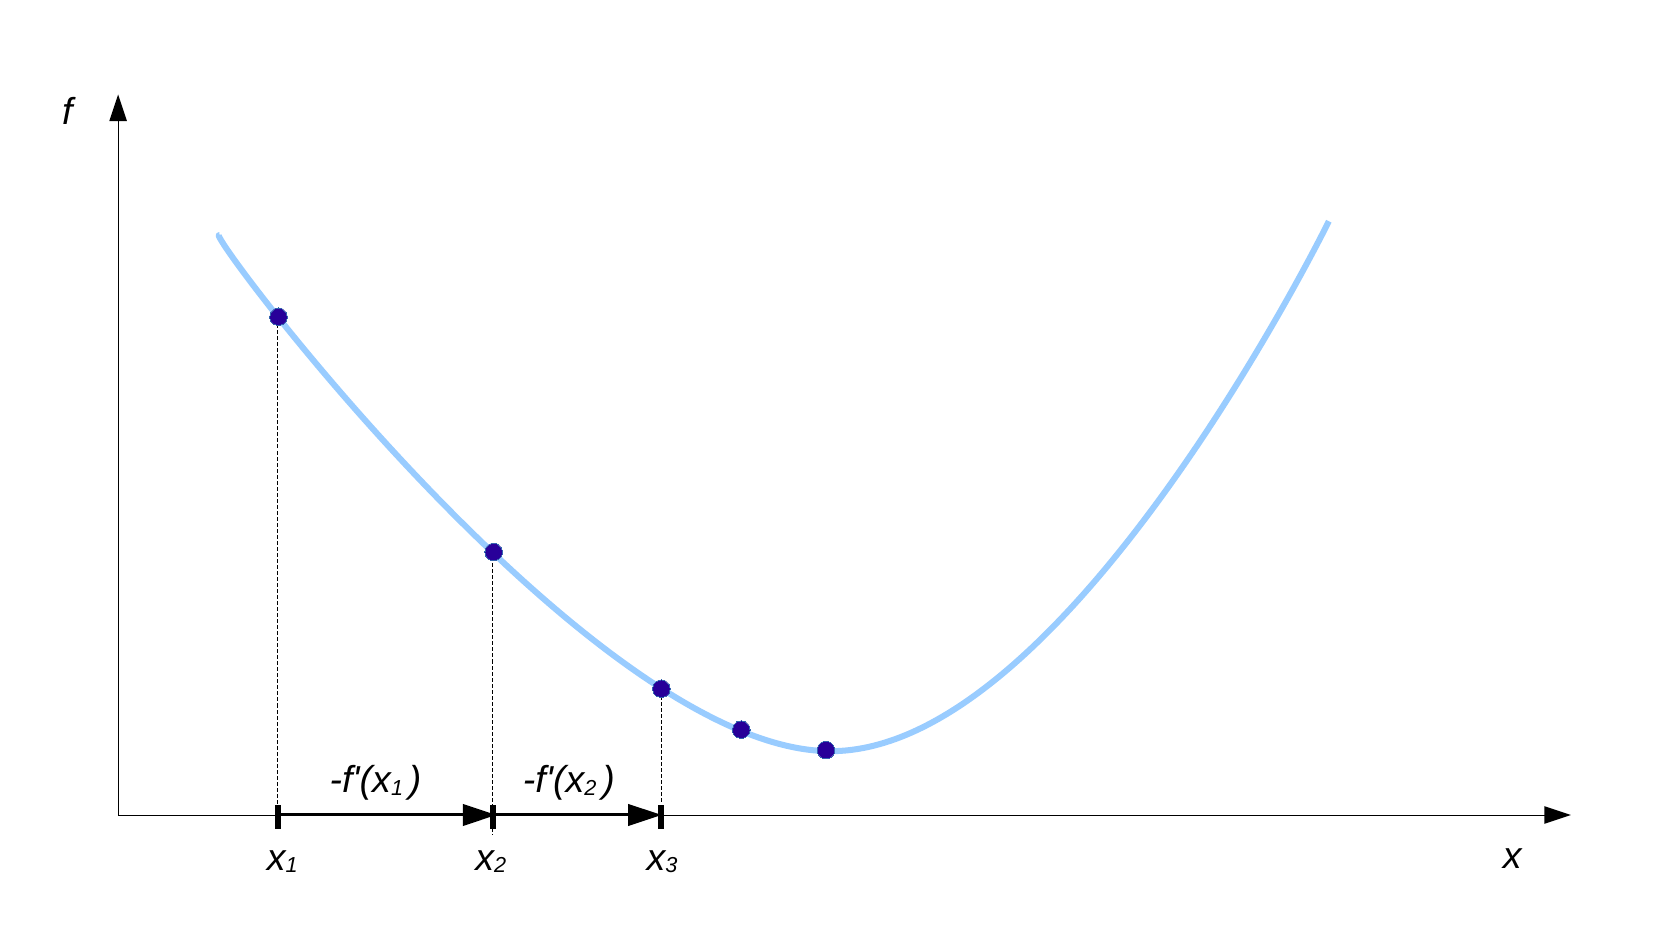

f
-f'(x1 )
-f'(x2 )
x
x1
x2
x3